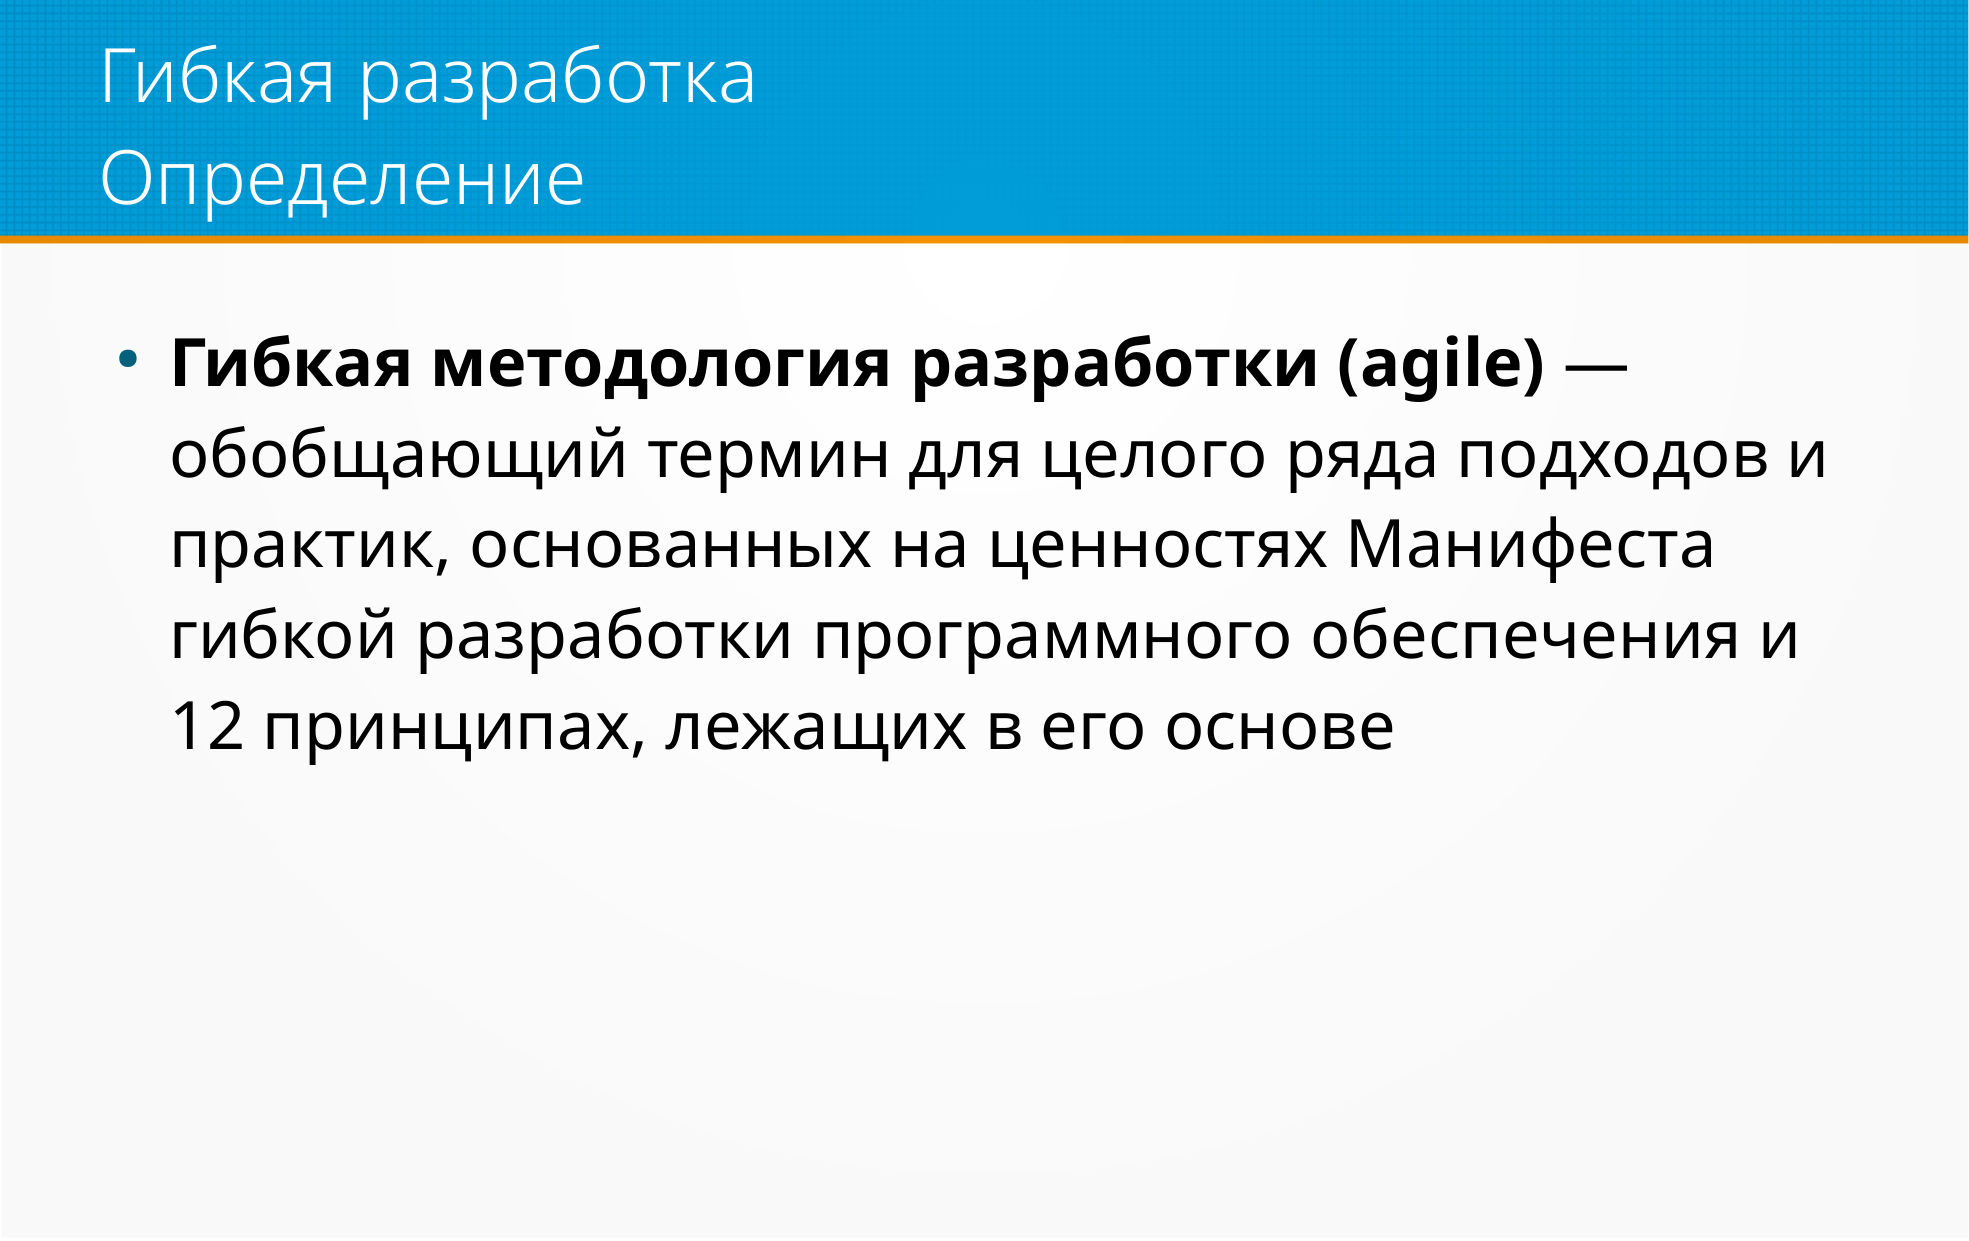

# Гибкая разработка Определение
Гибкая методология разработки (agile) — обобщающий термин для целого ряда подходов и практик, основанных на ценностях Манифеста гибкой разработки программного обеспечения и 12 принципах, лежащих в его основе